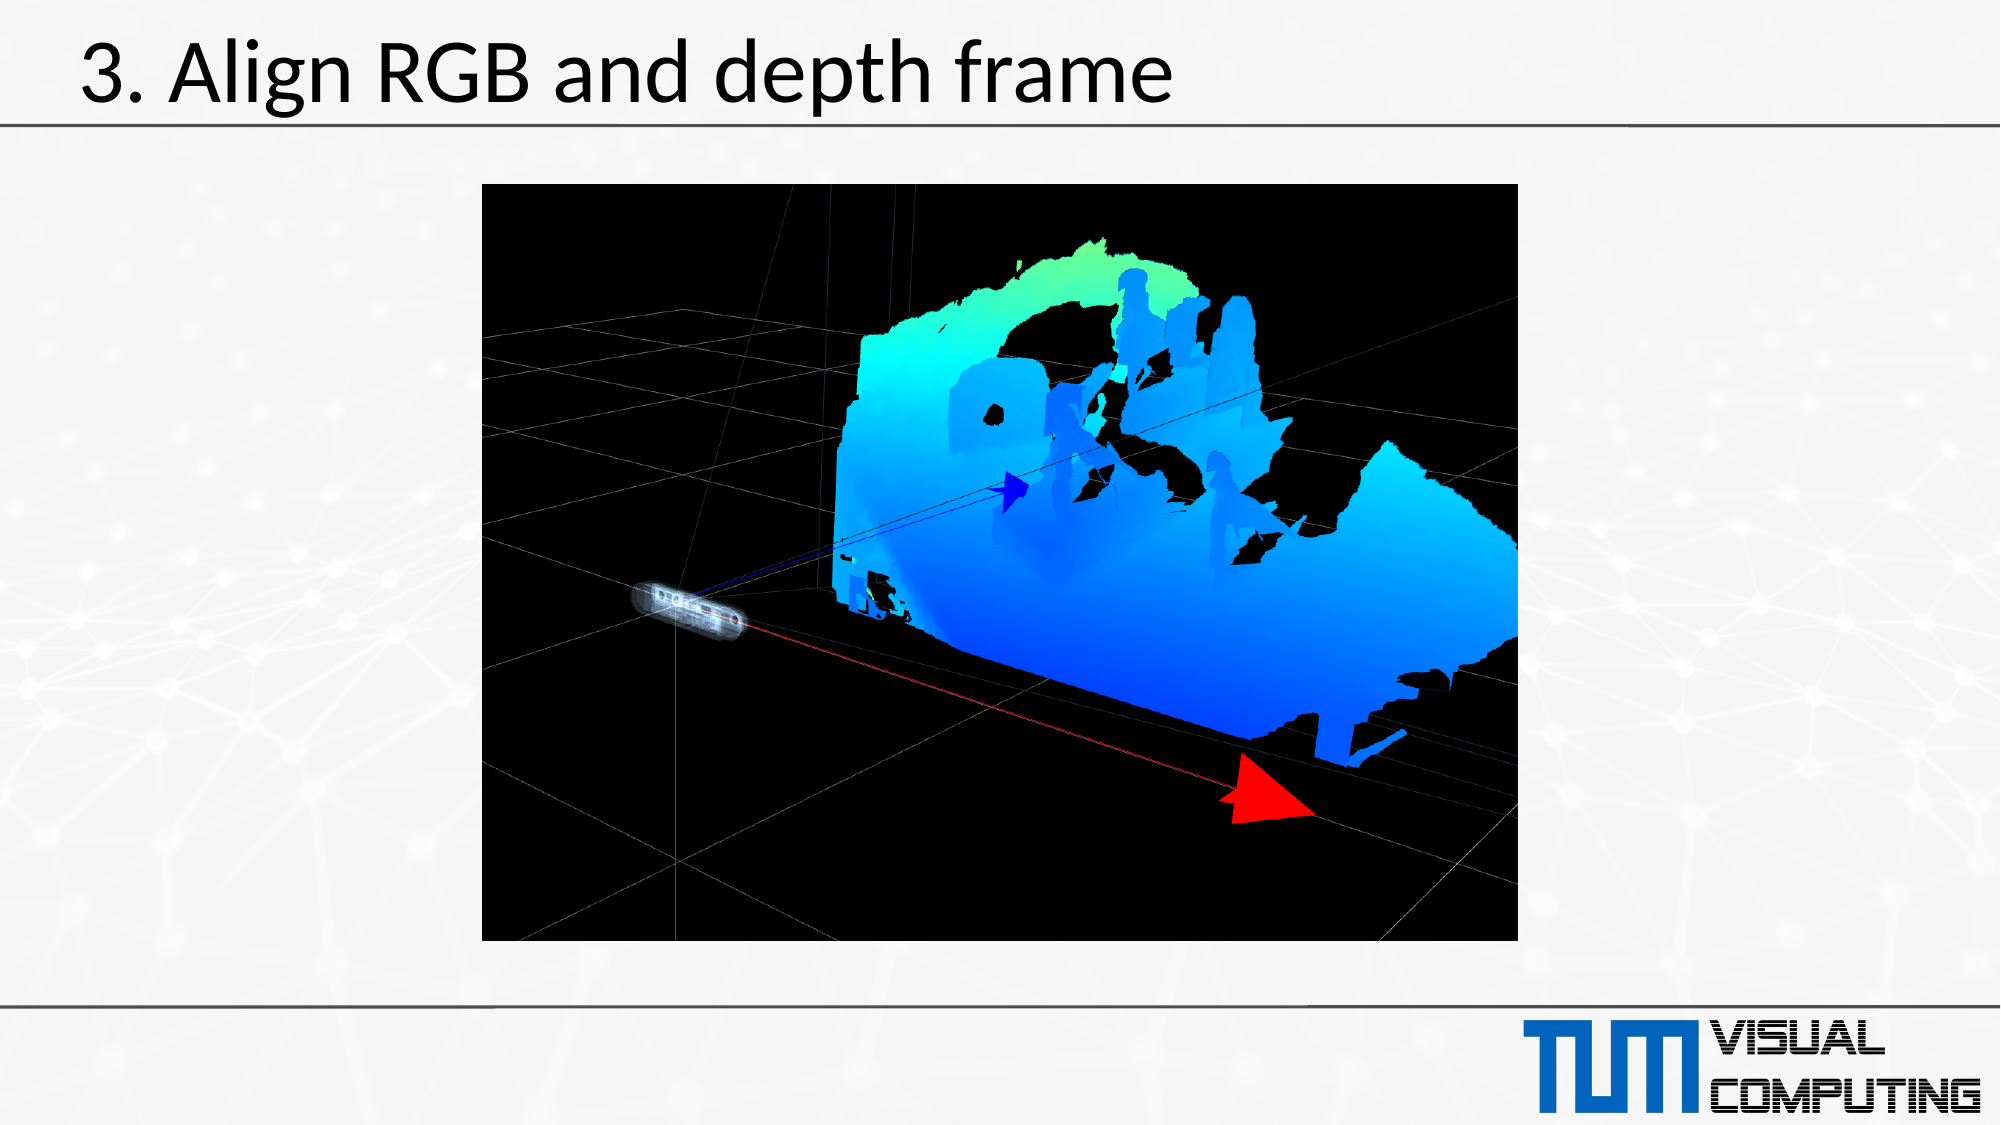

# 3. Align RGB and depth frame